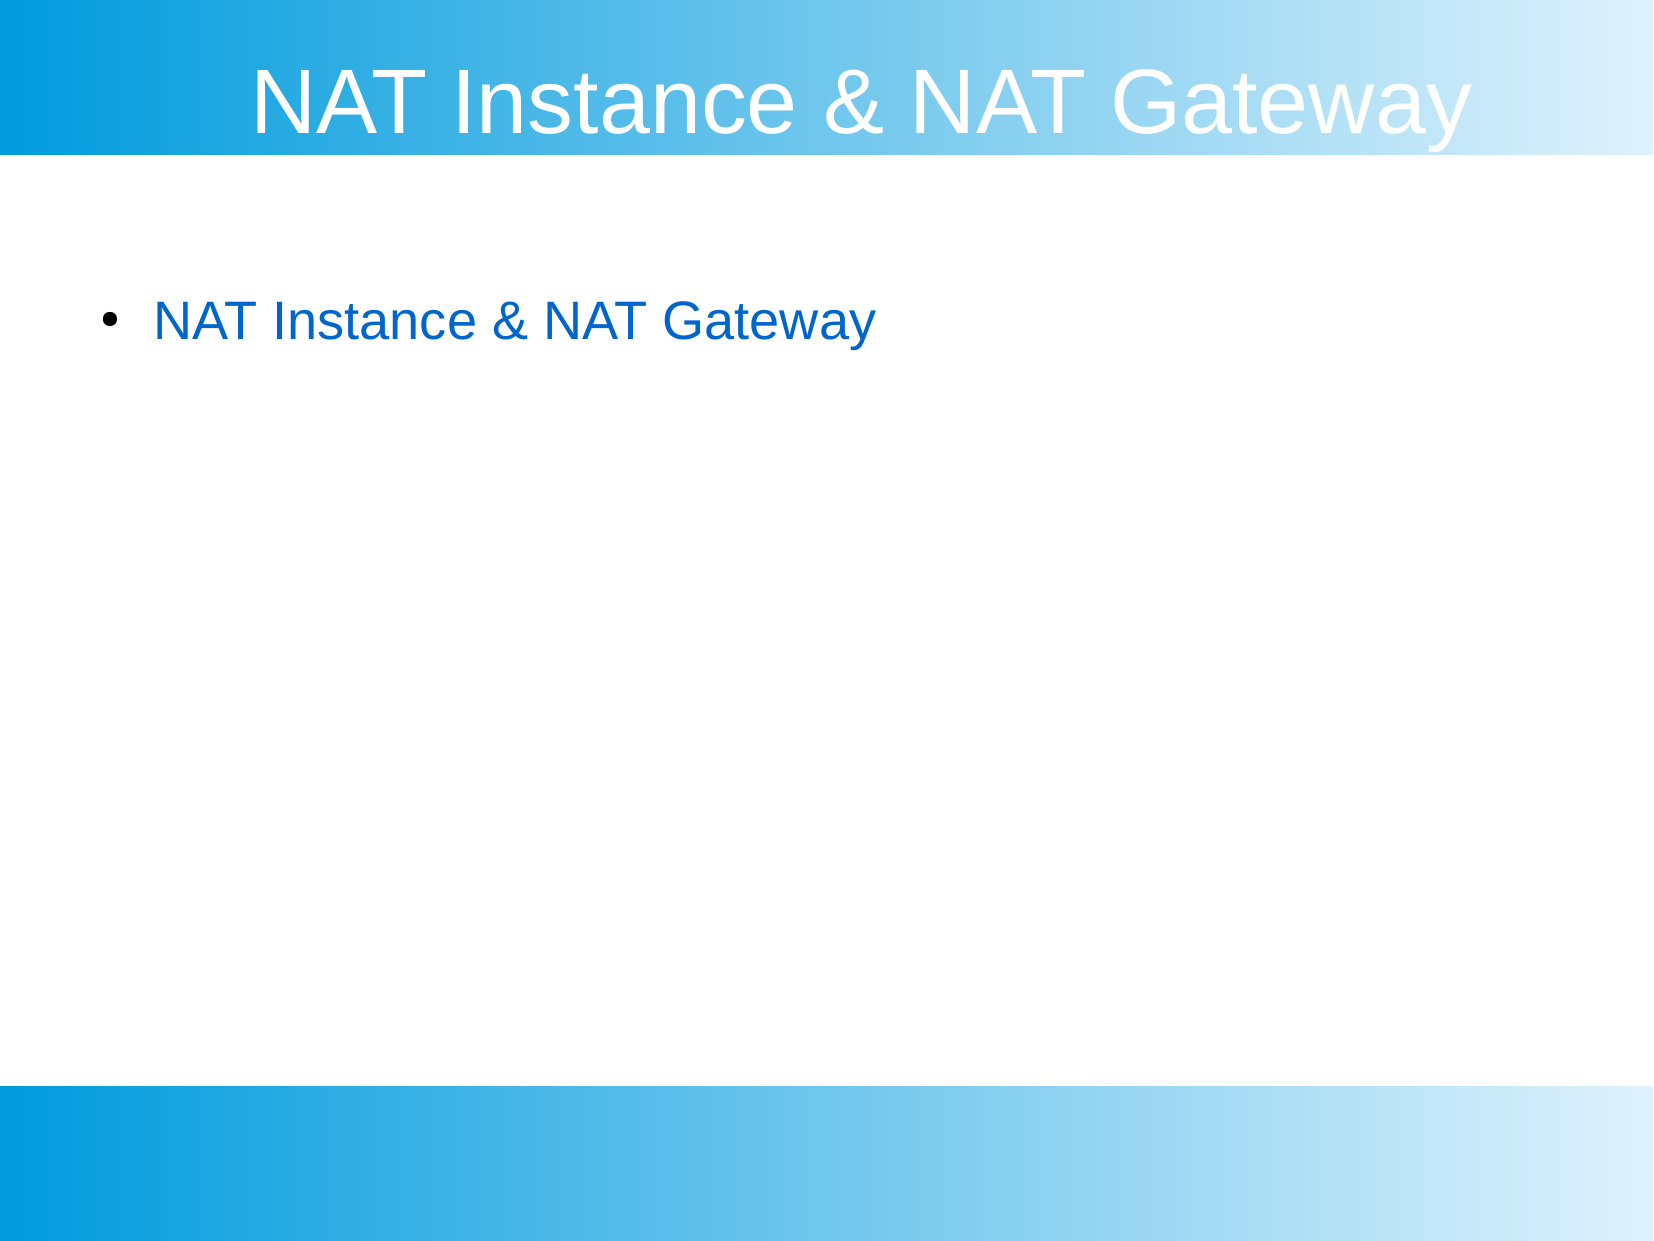

# NAT Instance & NAT Gateway
NAT Instance & NAT Gateway